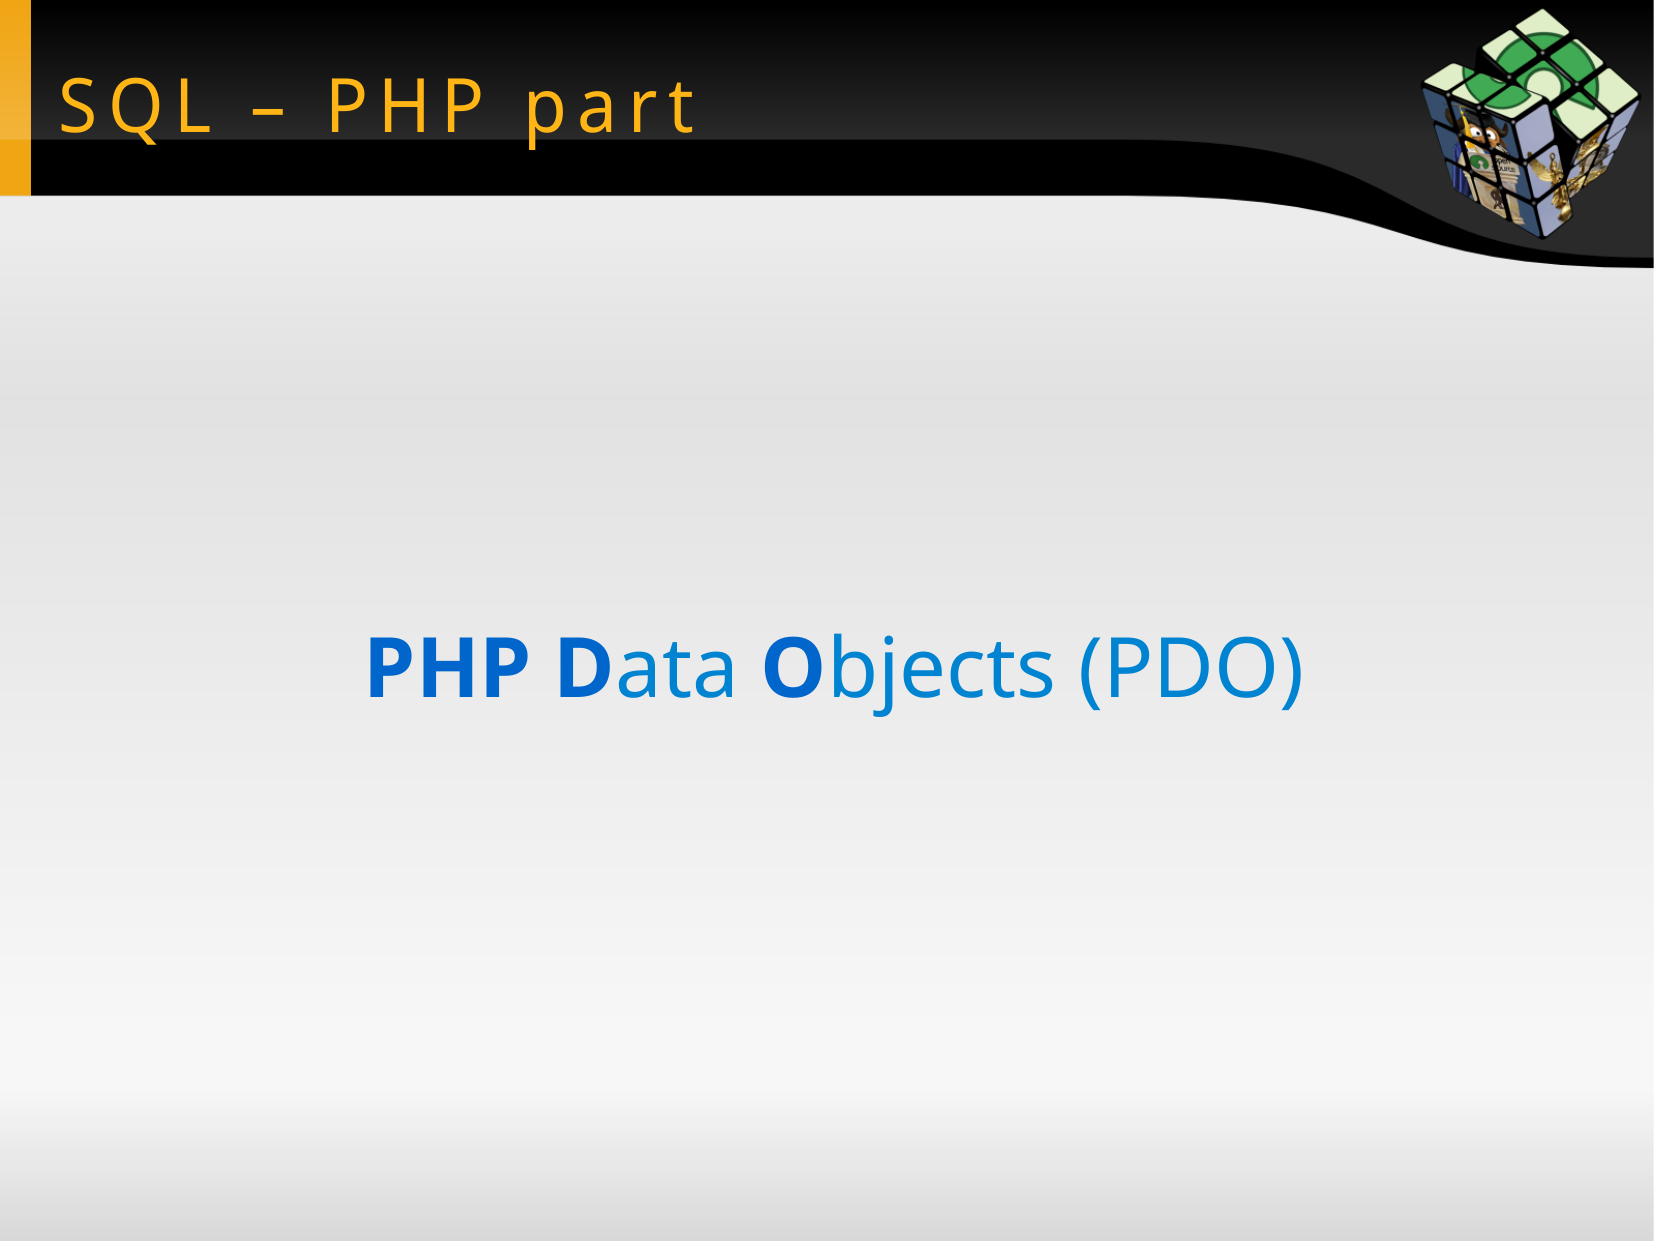

# SQL – PHP part
PHP Data Objects (PDO)